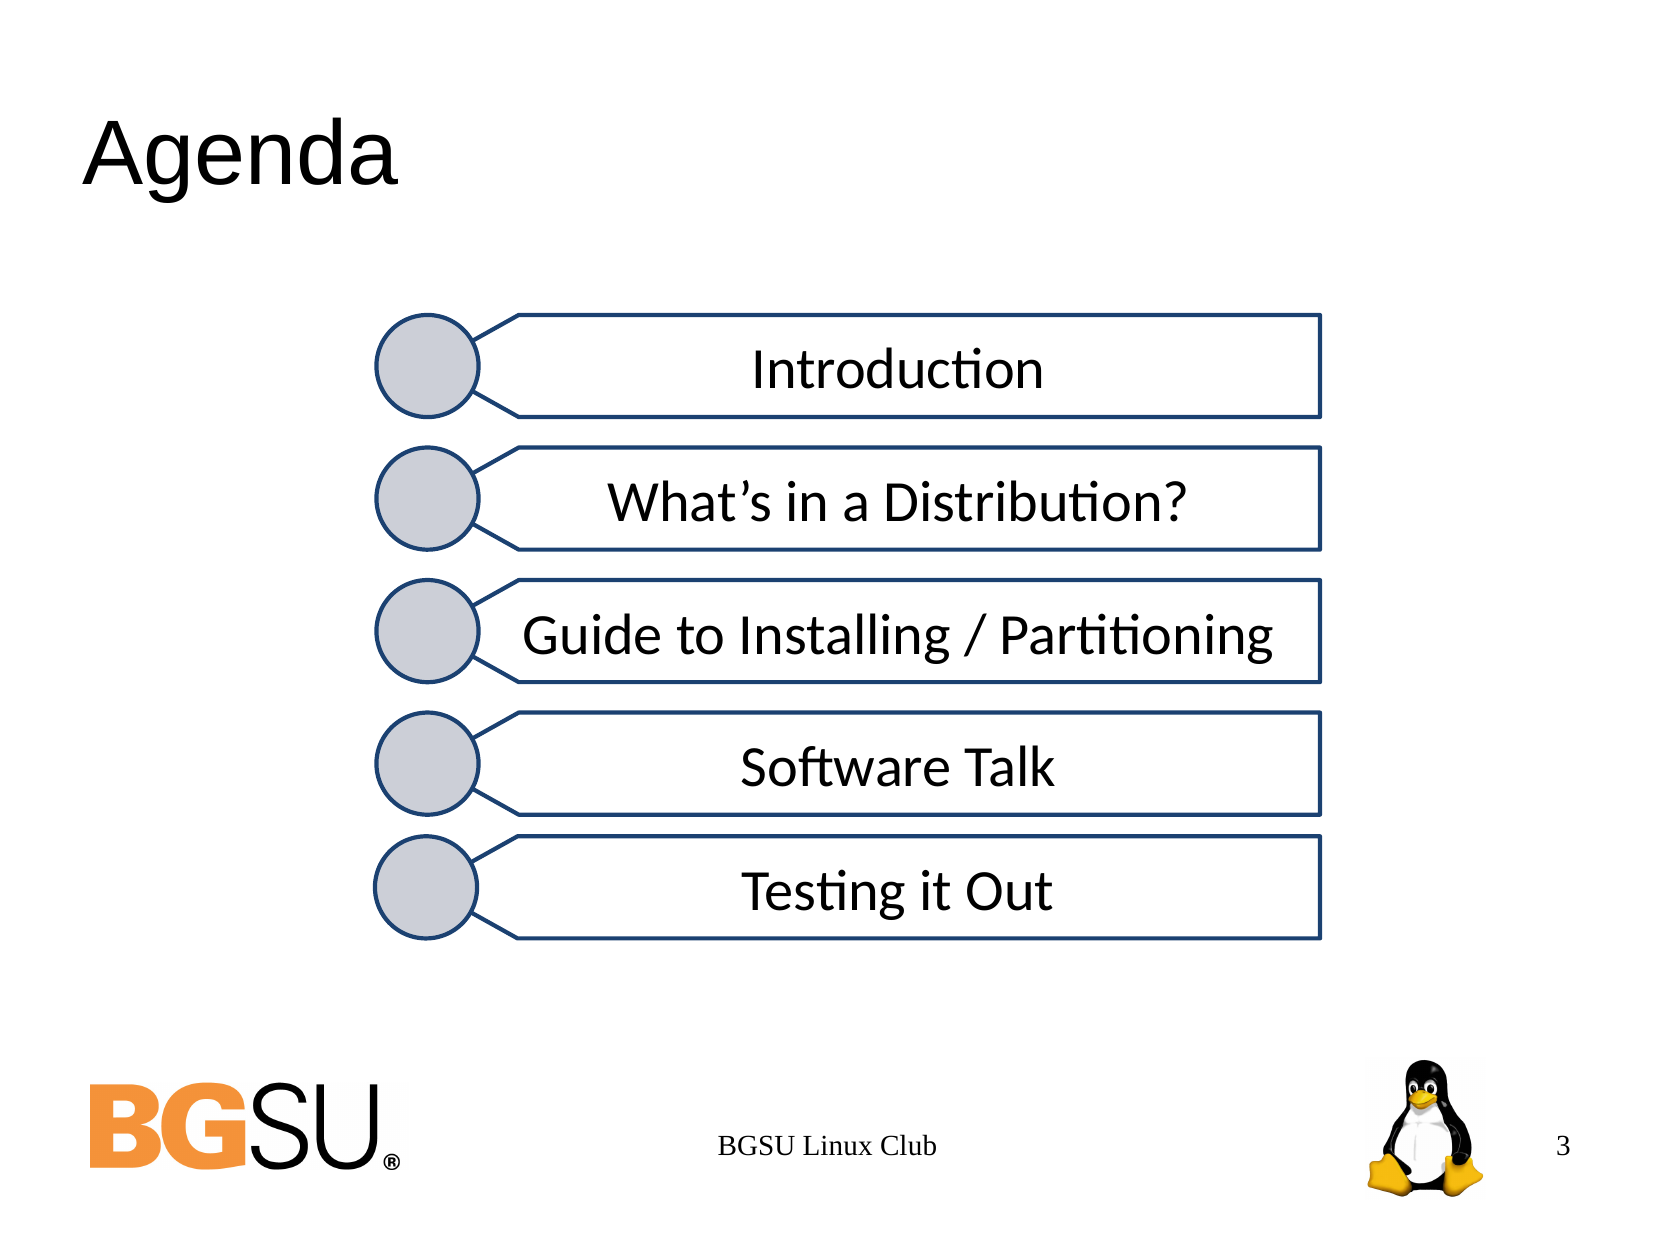

# Agenda
Introduction
What’s in a Distribution?
Guide to Installing / Partitioning
Software Talk
Testing it Out
BGSU Linux Club
3